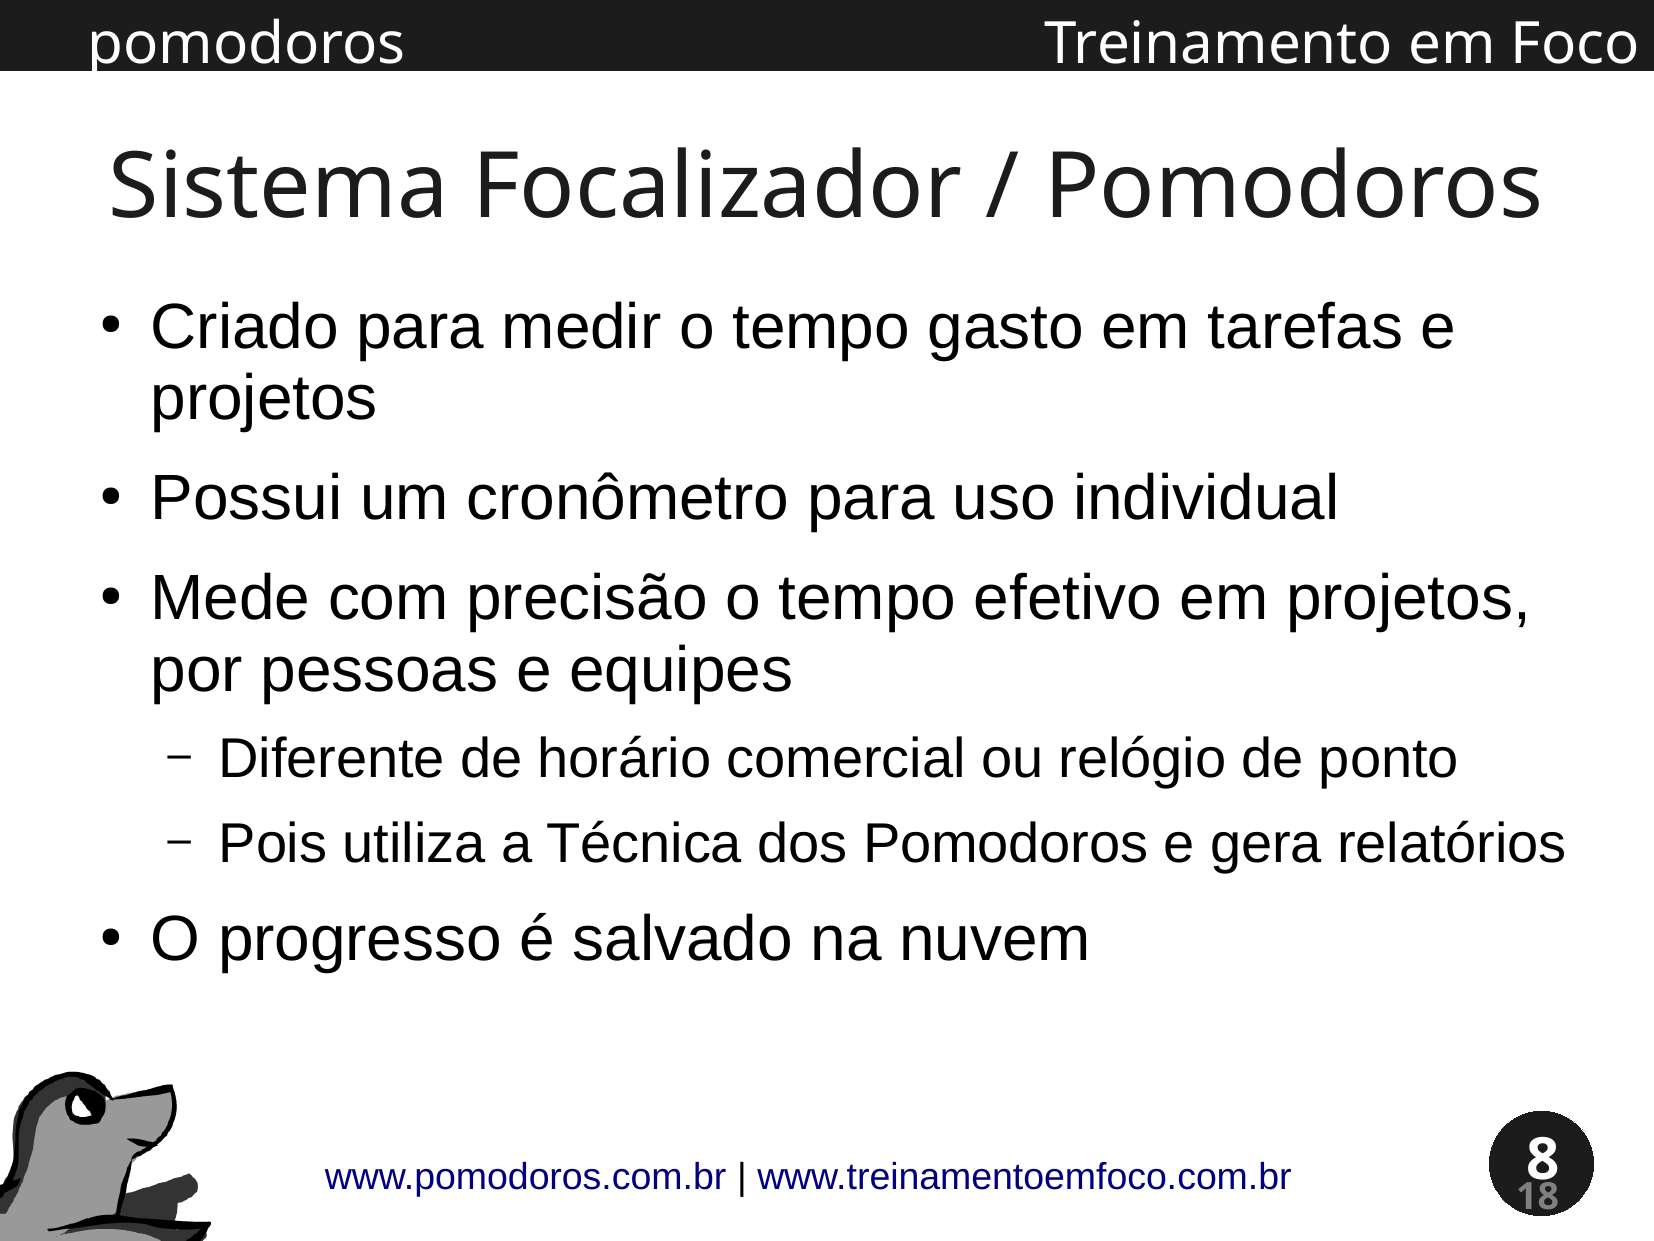

# Sistema Focalizador / Pomodoros
Criado para medir o tempo gasto em tarefas e projetos
Possui um cronômetro para uso individual
Mede com precisão o tempo efetivo em projetos, por pessoas e equipes
Diferente de horário comercial ou relógio de ponto
Pois utiliza a Técnica dos Pomodoros e gera relatórios
O progresso é salvado na nuvem